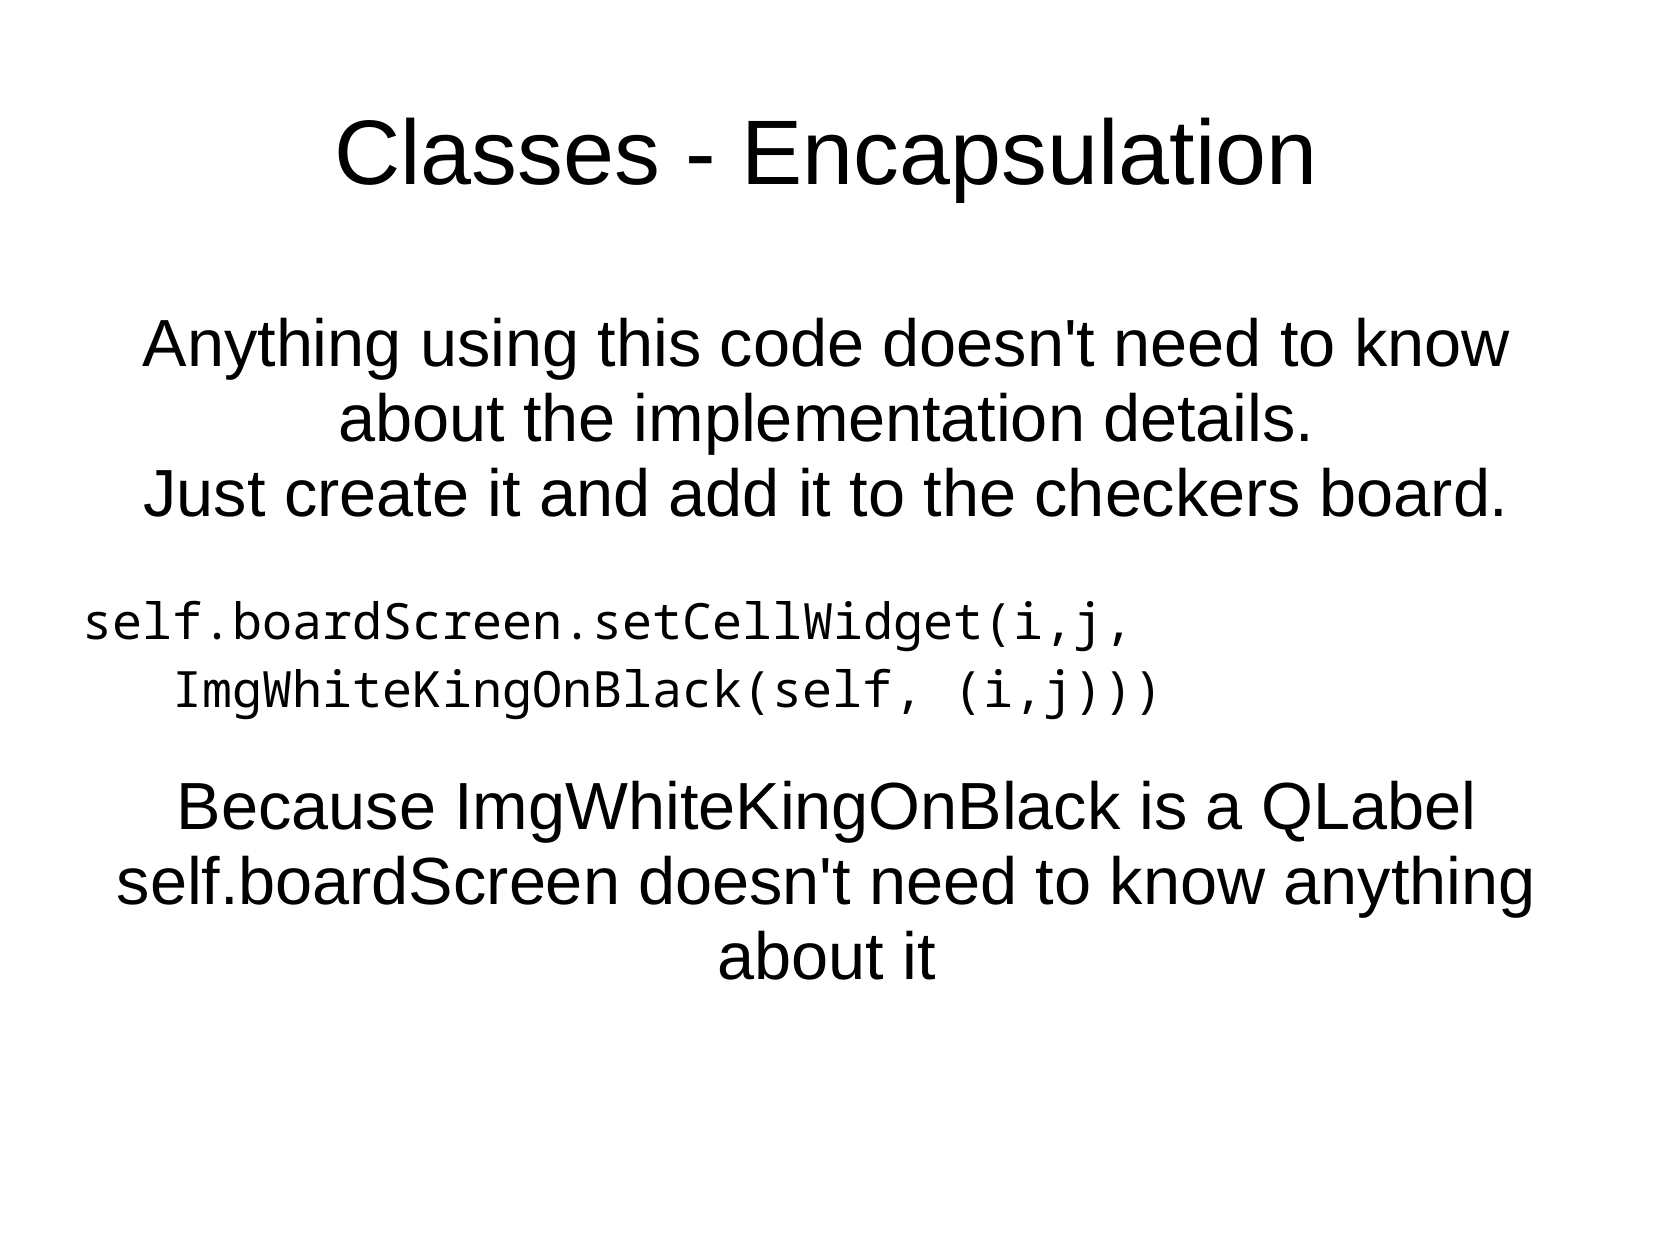

# Classes - Encapsulation
Anything using this code doesn't need to know about the implementation details.
Just create it and add it to the checkers board.
self.boardScreen.setCellWidget(i,j,
 ImgWhiteKingOnBlack(self, (i,j)))
Because ImgWhiteKingOnBlack is a QLabel self.boardScreen doesn't need to know anything about it